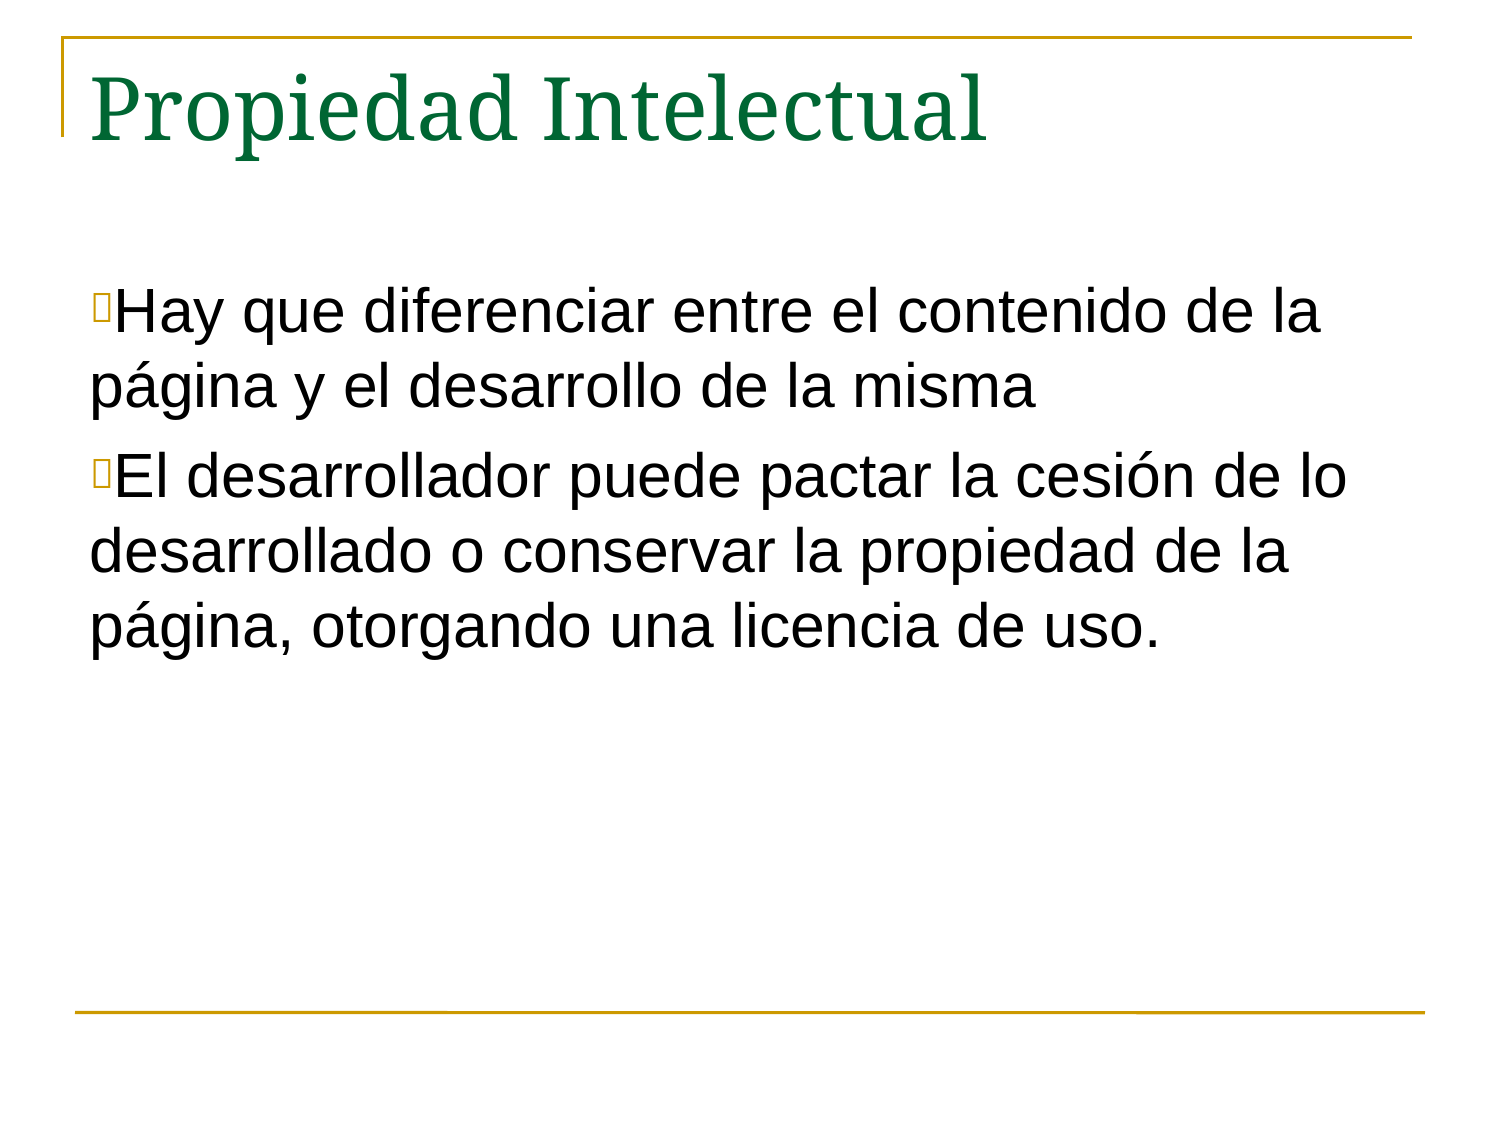

# Propiedad Intelectual
Hay que diferenciar entre el contenido de la página y el desarrollo de la misma
El desarrollador puede pactar la cesión de lo desarrollado o conservar la propiedad de la página, otorgando una licencia de uso.